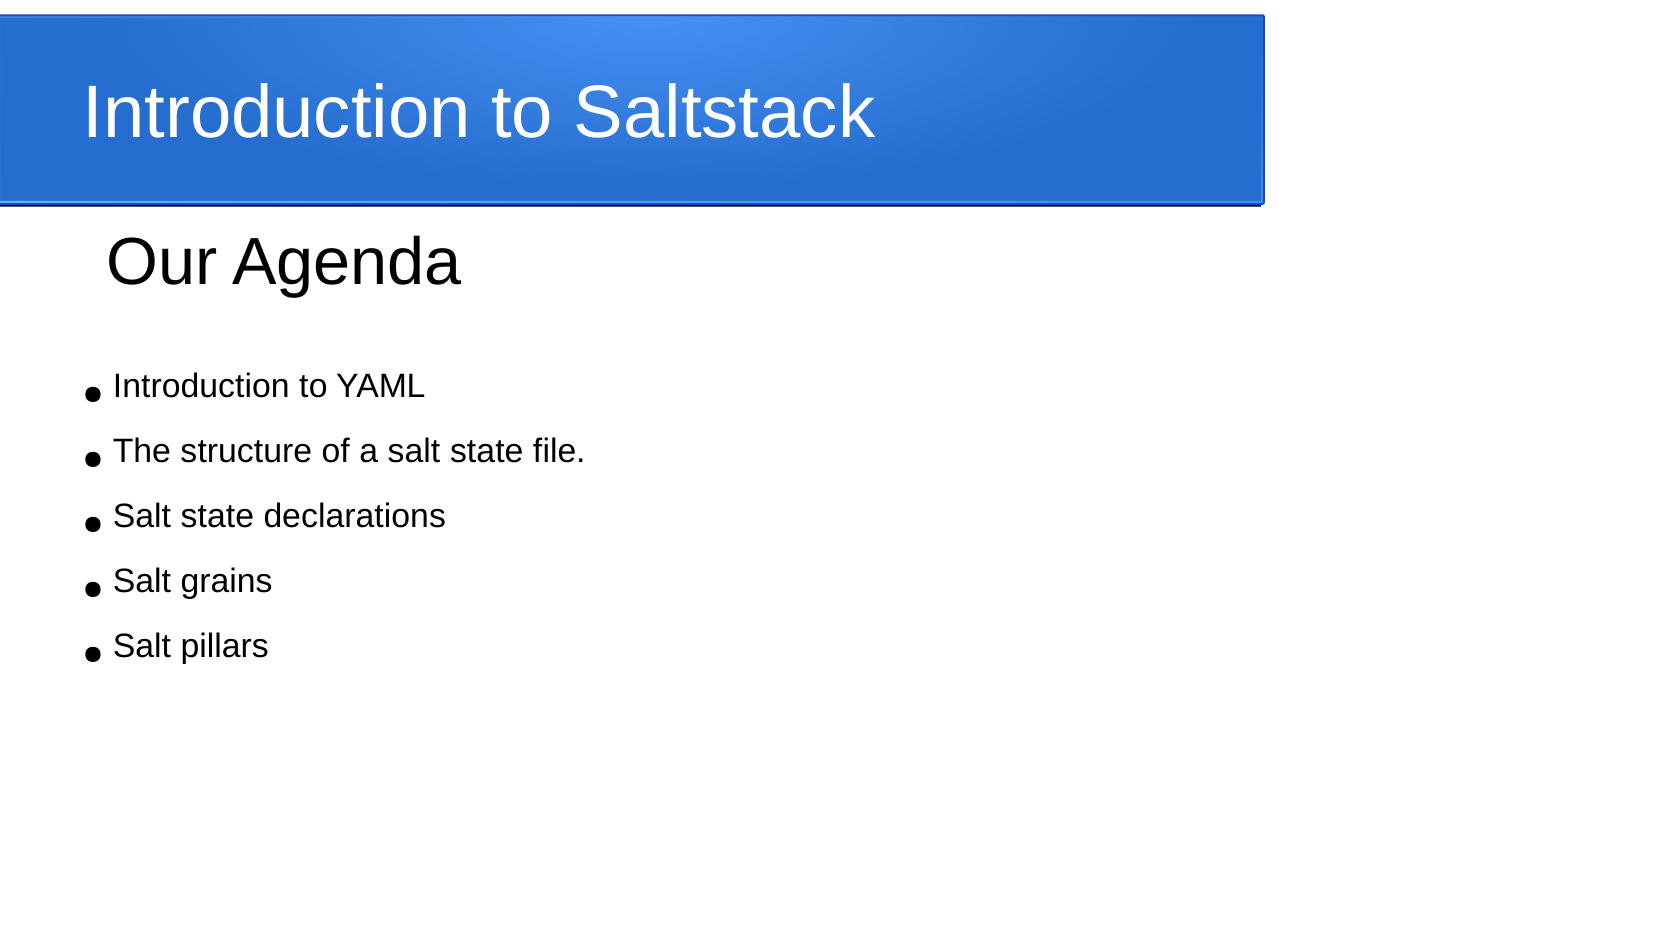

# Introduction to Saltstack
Our Agenda
 Introduction to YAML
 The structure of a salt state file.
 Salt state declarations
 Salt grains
 Salt pillars